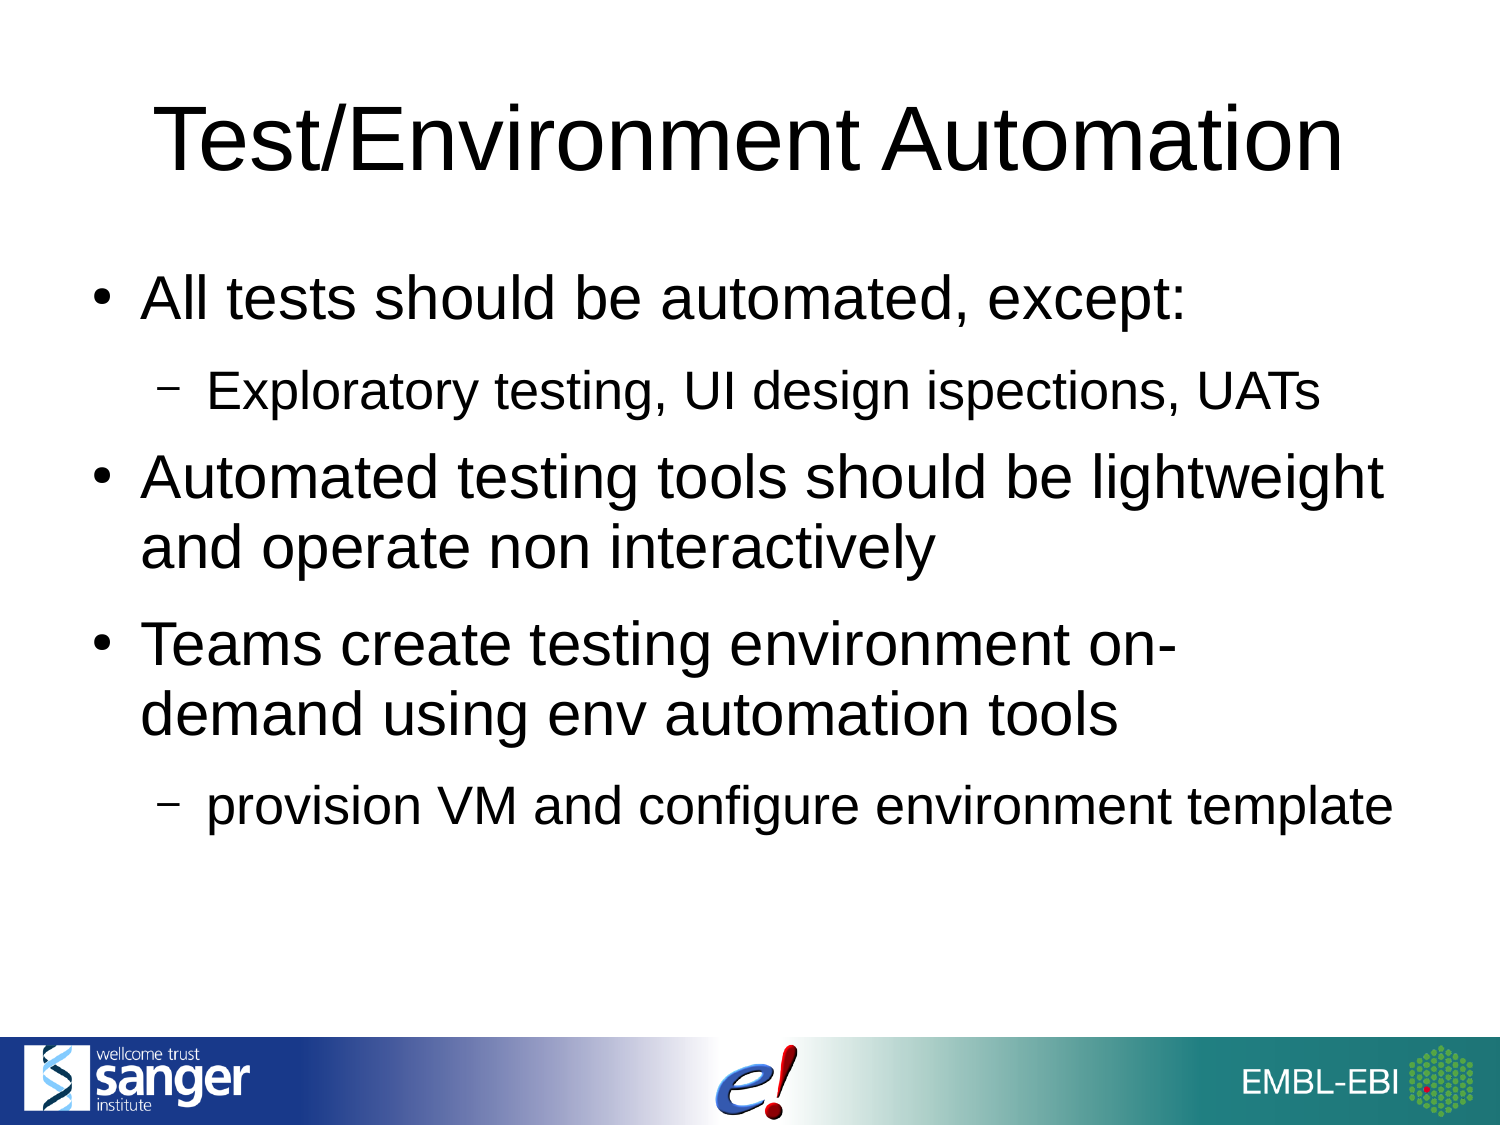

# Test/Environment Automation
All tests should be automated, except:
Exploratory testing, UI design ispections, UATs
Automated testing tools should be lightweight and operate non interactively
Teams create testing environment on-demand using env automation tools
provision VM and configure environment template